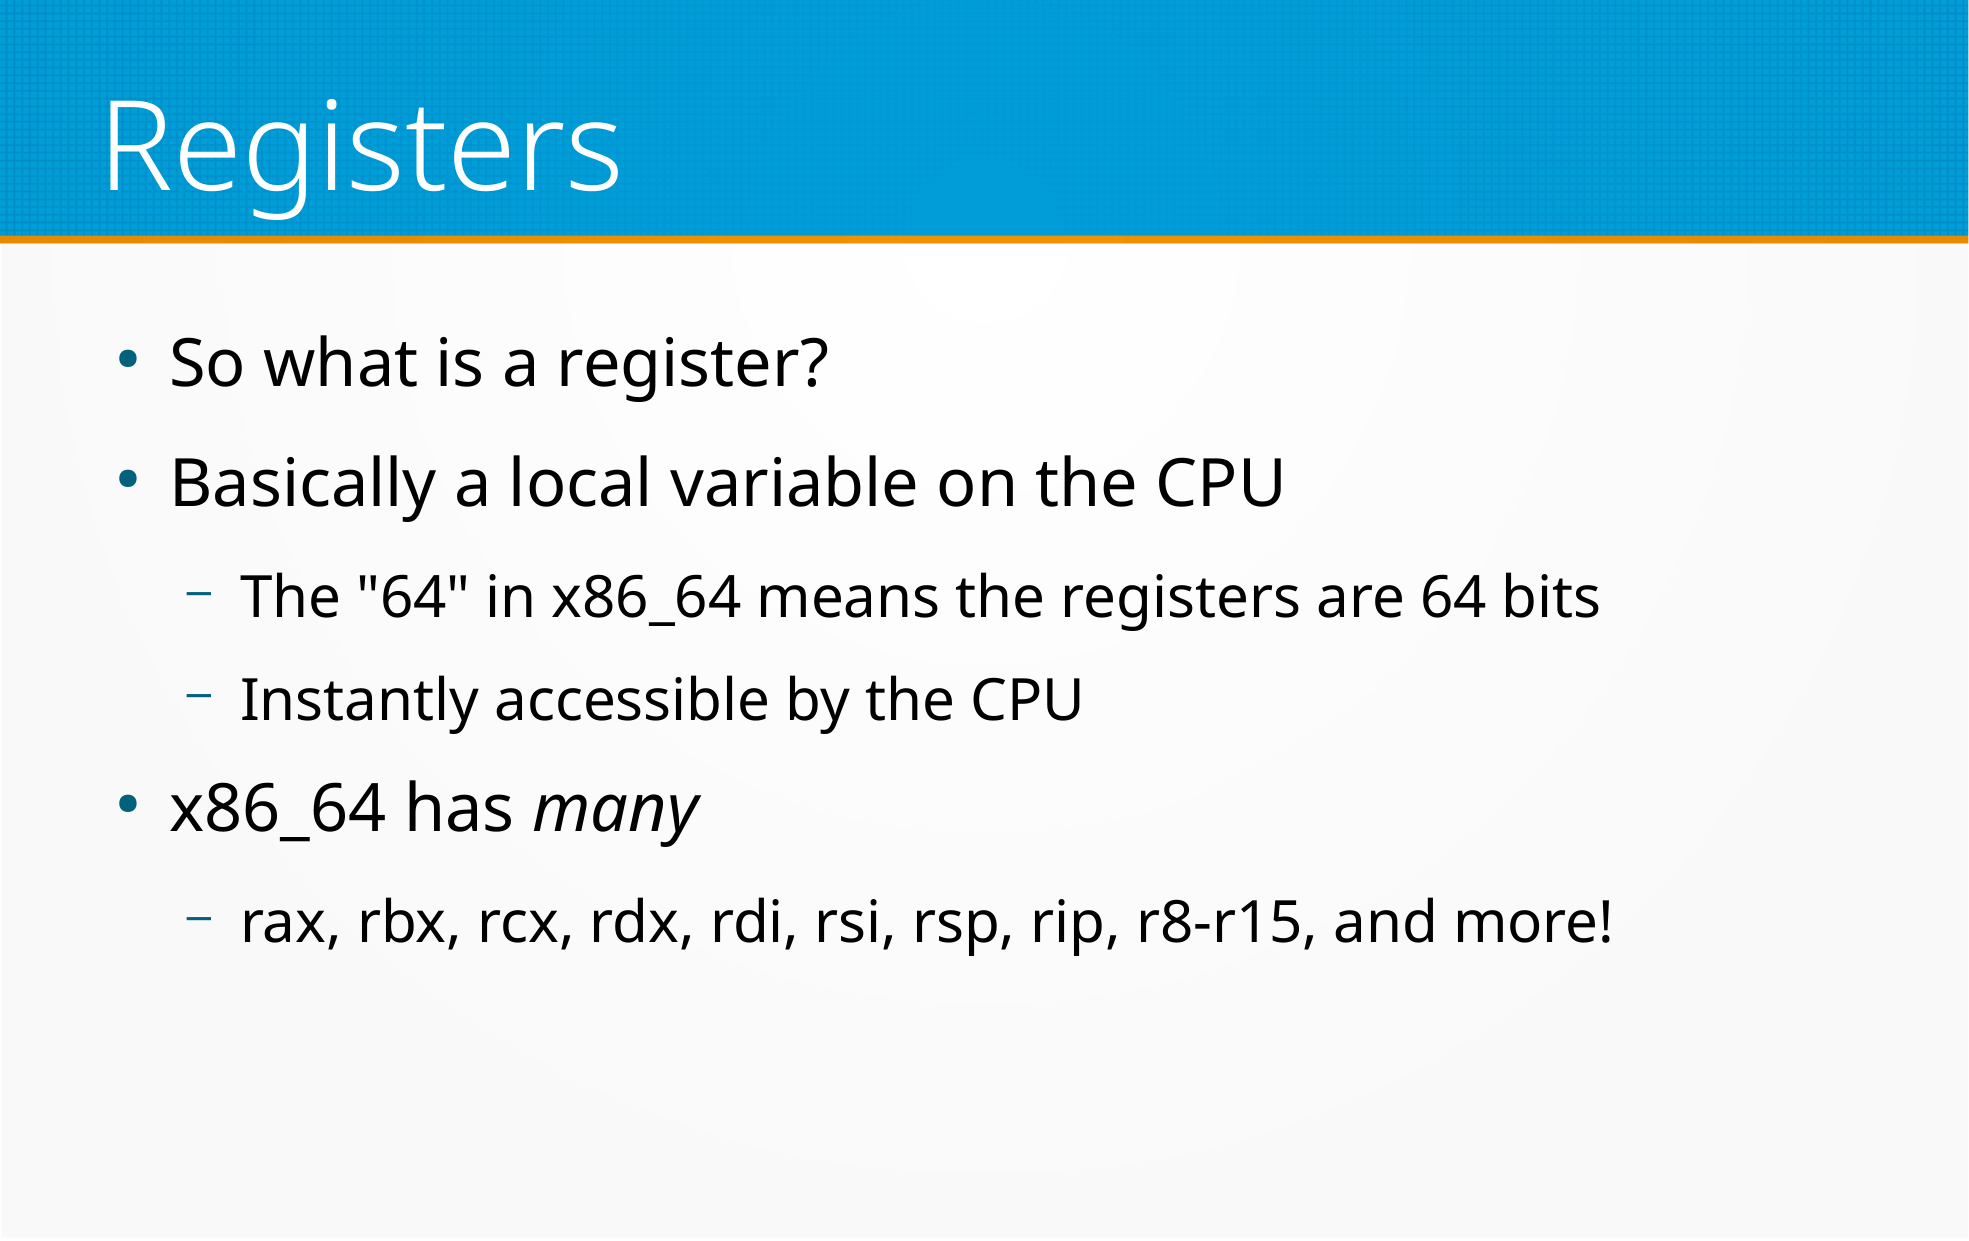

# Registers
So what is a register?
Basically a local variable on the CPU
The "64" in x86_64 means the registers are 64 bits
Instantly accessible by the CPU
x86_64 has many
rax, rbx, rcx, rdx, rdi, rsi, rsp, rip, r8-r15, and more!